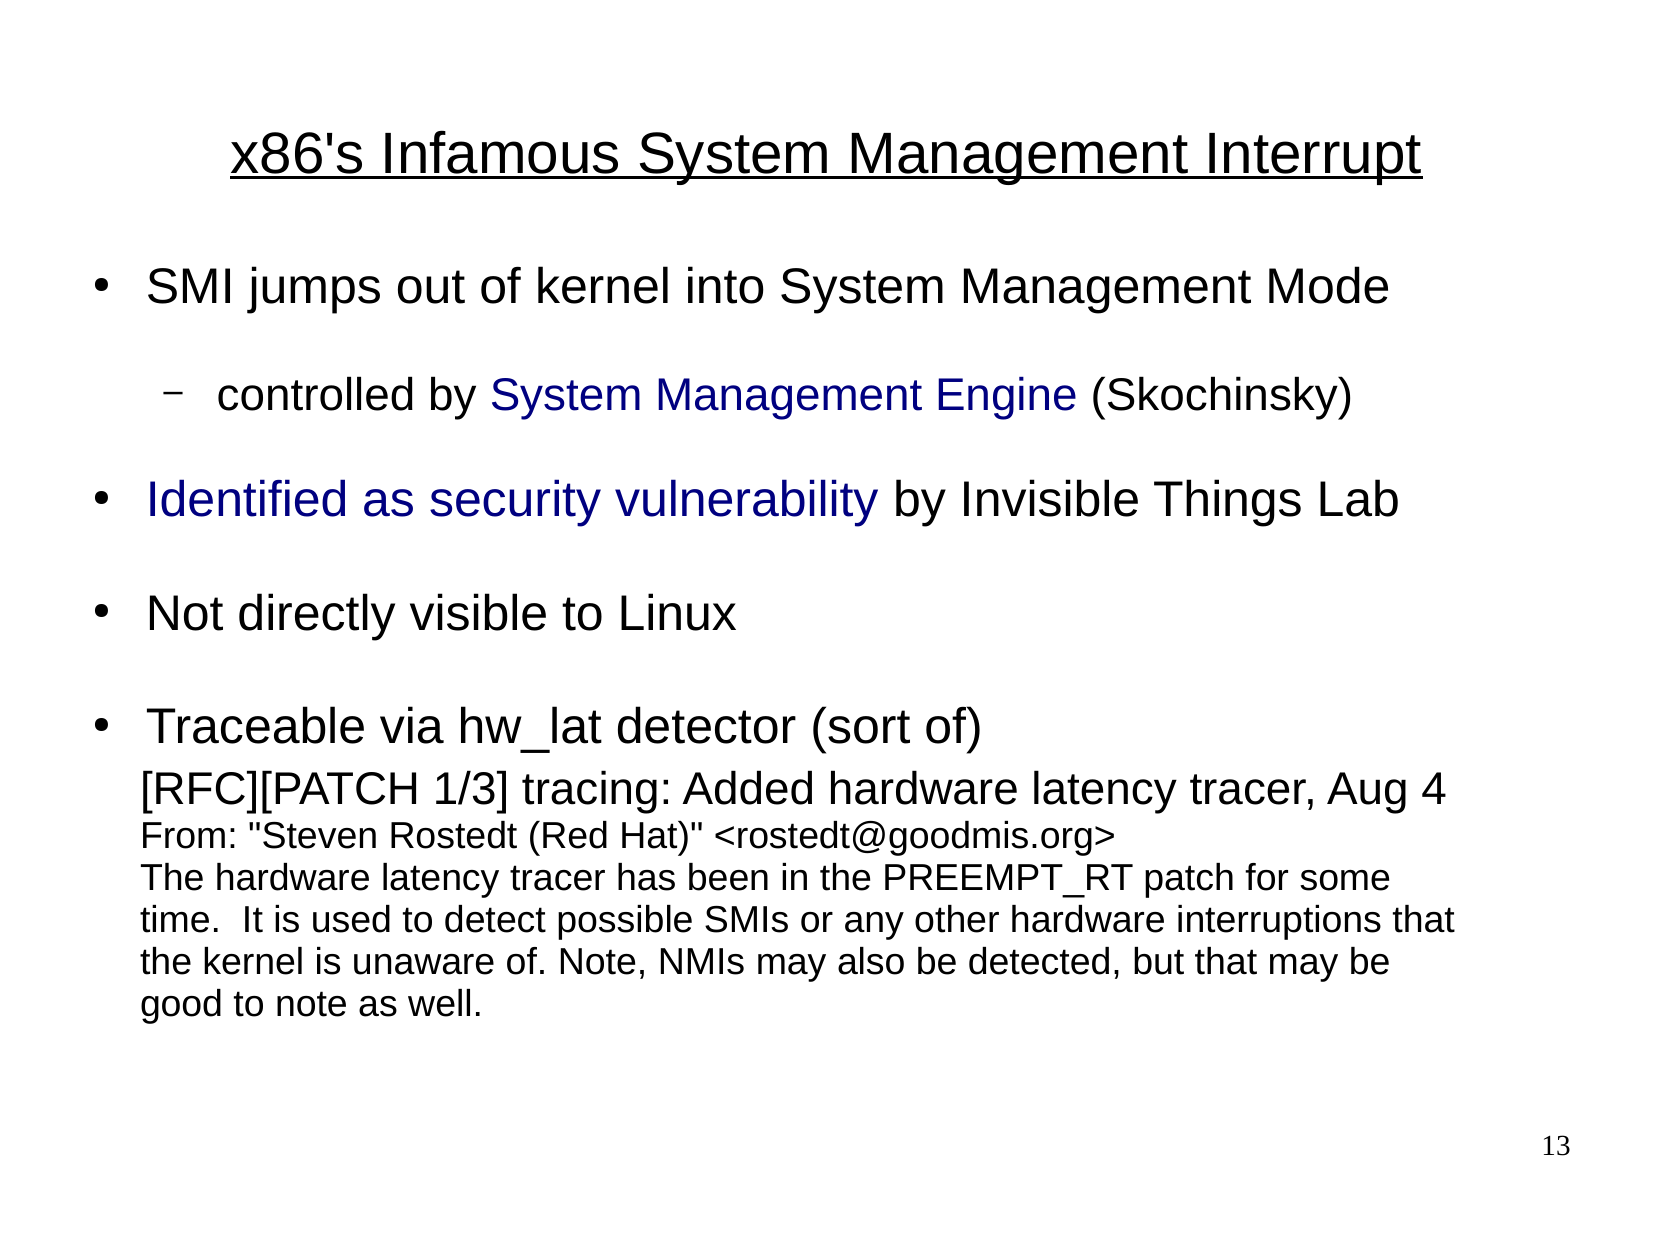

# x86's Infamous System Management Interrupt
SMI jumps out of kernel into System Management Mode
controlled by System Management Engine (Skochinsky)
Identified as security vulnerability by Invisible Things Lab
Not directly visible to Linux
Traceable via hw_lat detector (sort of)
[RFC][PATCH 1/3] tracing: Added hardware latency tracer, Aug 4
From: "Steven Rostedt (Red Hat)" <rostedt@goodmis.org>
The hardware latency tracer has been in the PREEMPT_RT patch for some time. It is used to detect possible SMIs or any other hardware interruptions that
the kernel is unaware of. Note, NMIs may also be detected, but that may be
good to note as well.
13